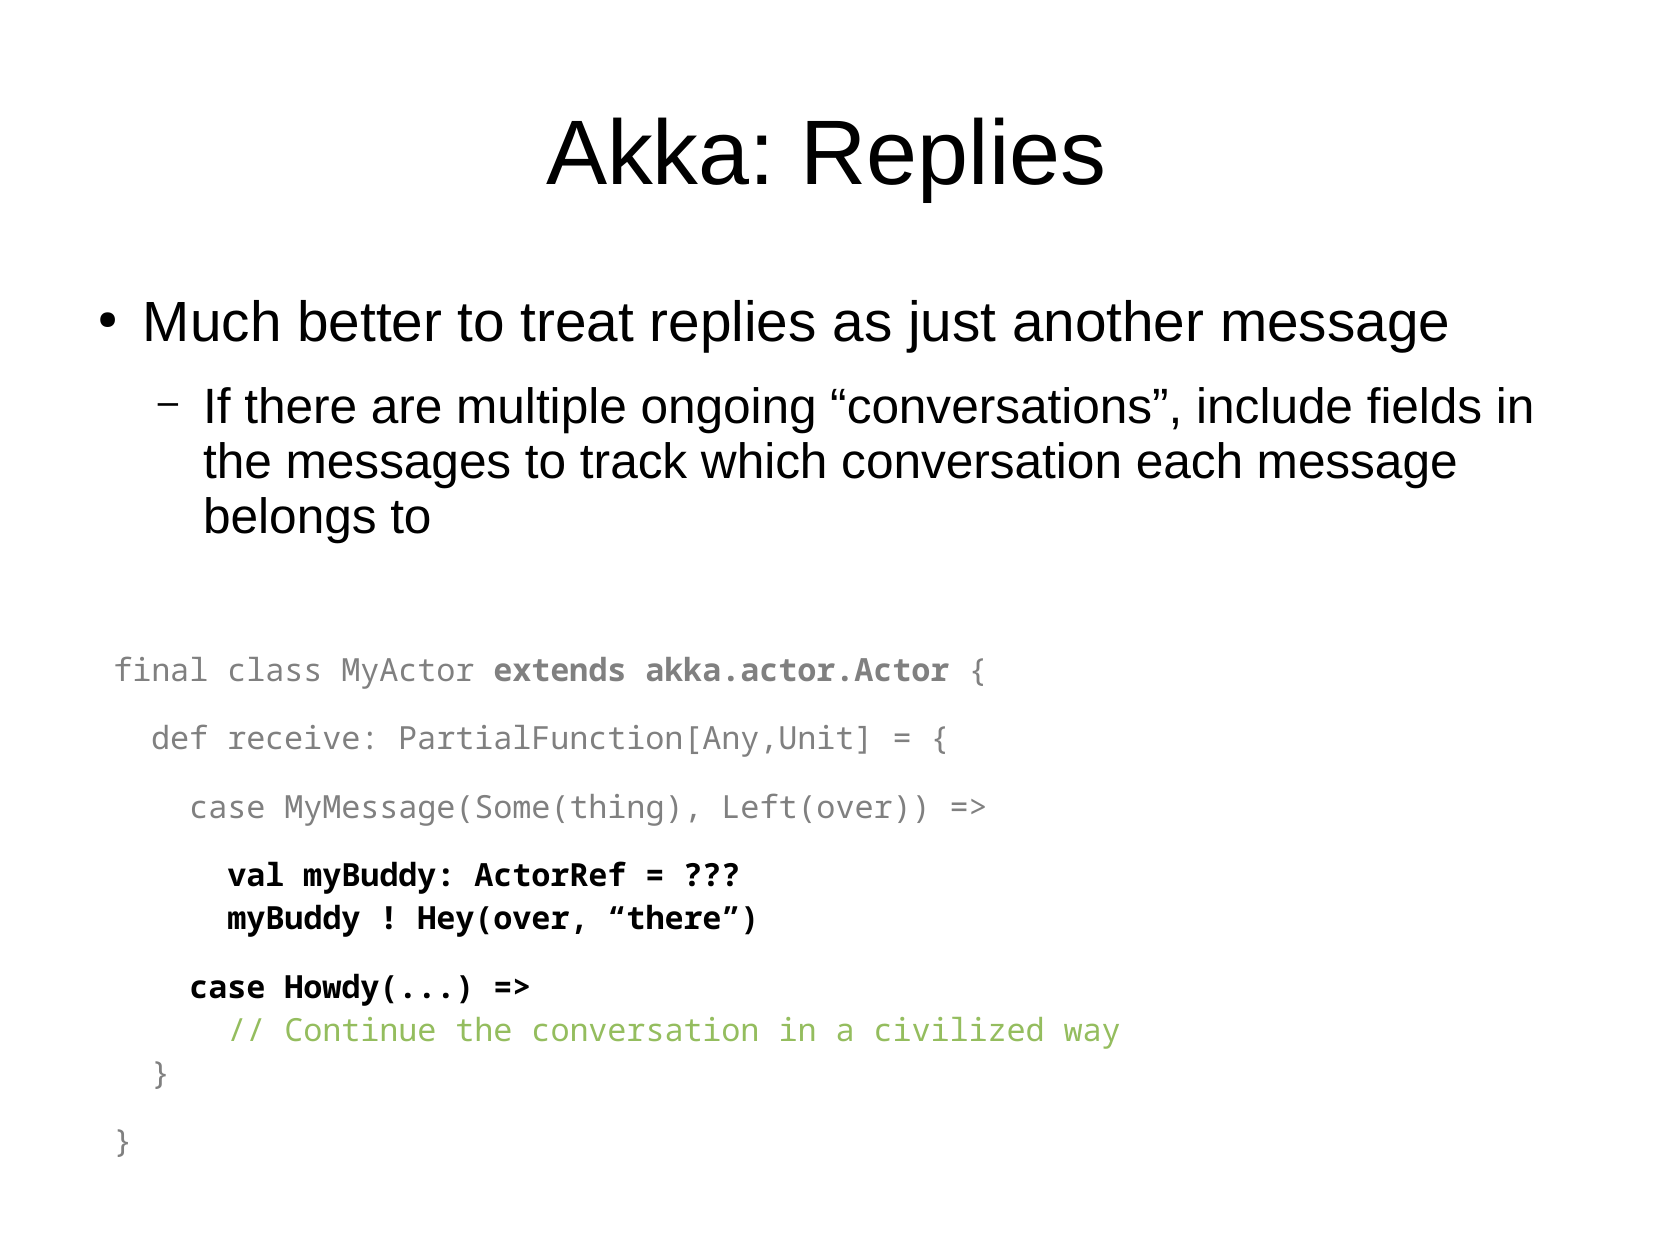

# Akka: Replies
Much better to treat replies as just another message
If there are multiple ongoing “conversations”, include fields in the messages to track which conversation each message belongs to
final class MyActor extends akka.actor.Actor {
 def receive: PartialFunction[Any,Unit] = {
 case MyMessage(Some(thing), Left(over)) =>
 val myBuddy: ActorRef = ???
 myBuddy ! Hey(over, “there”)
 case Howdy(...) =>
 // Continue the conversation in a civilized way
 }
}